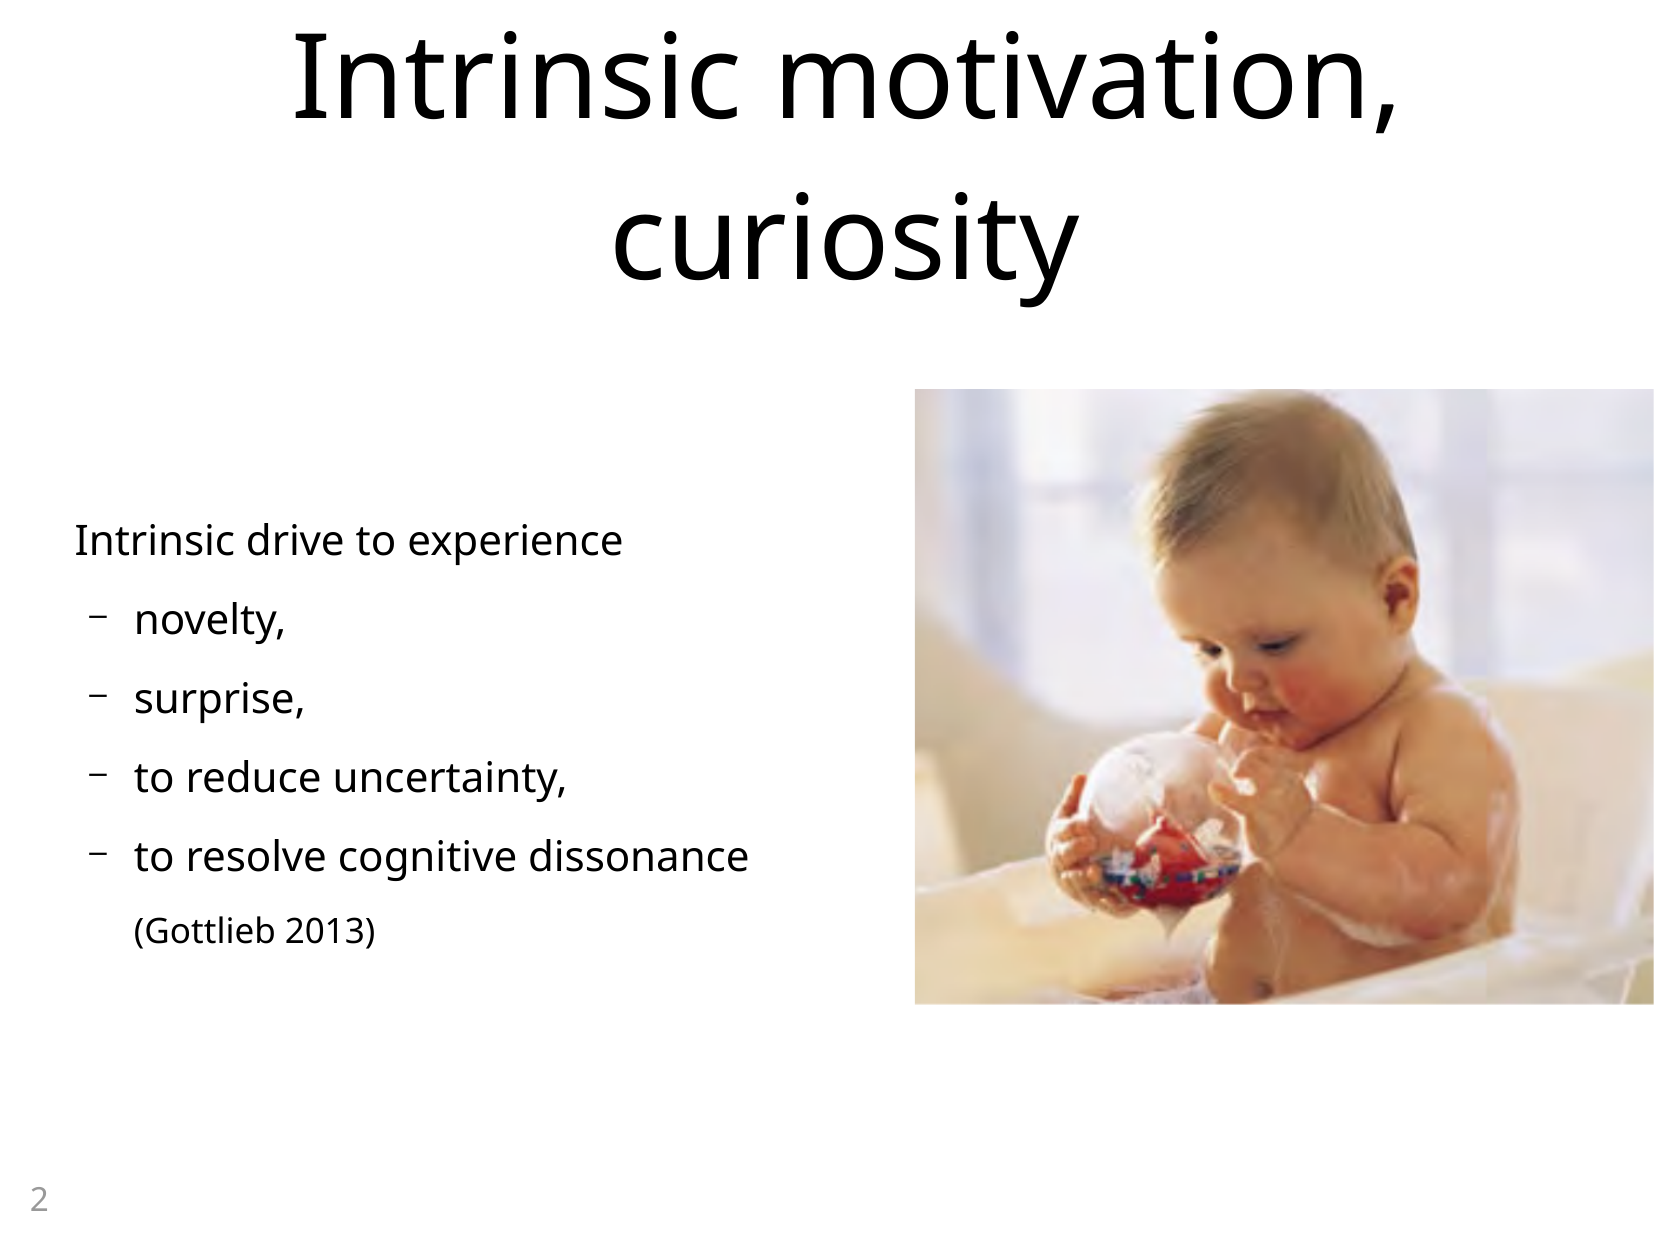

# Intrinsic motivation, curiosity
Intrinsic drive to experience
novelty,
surprise,
to reduce uncertainty,
to resolve cognitive dissonance
(Gottlieb 2013)
2